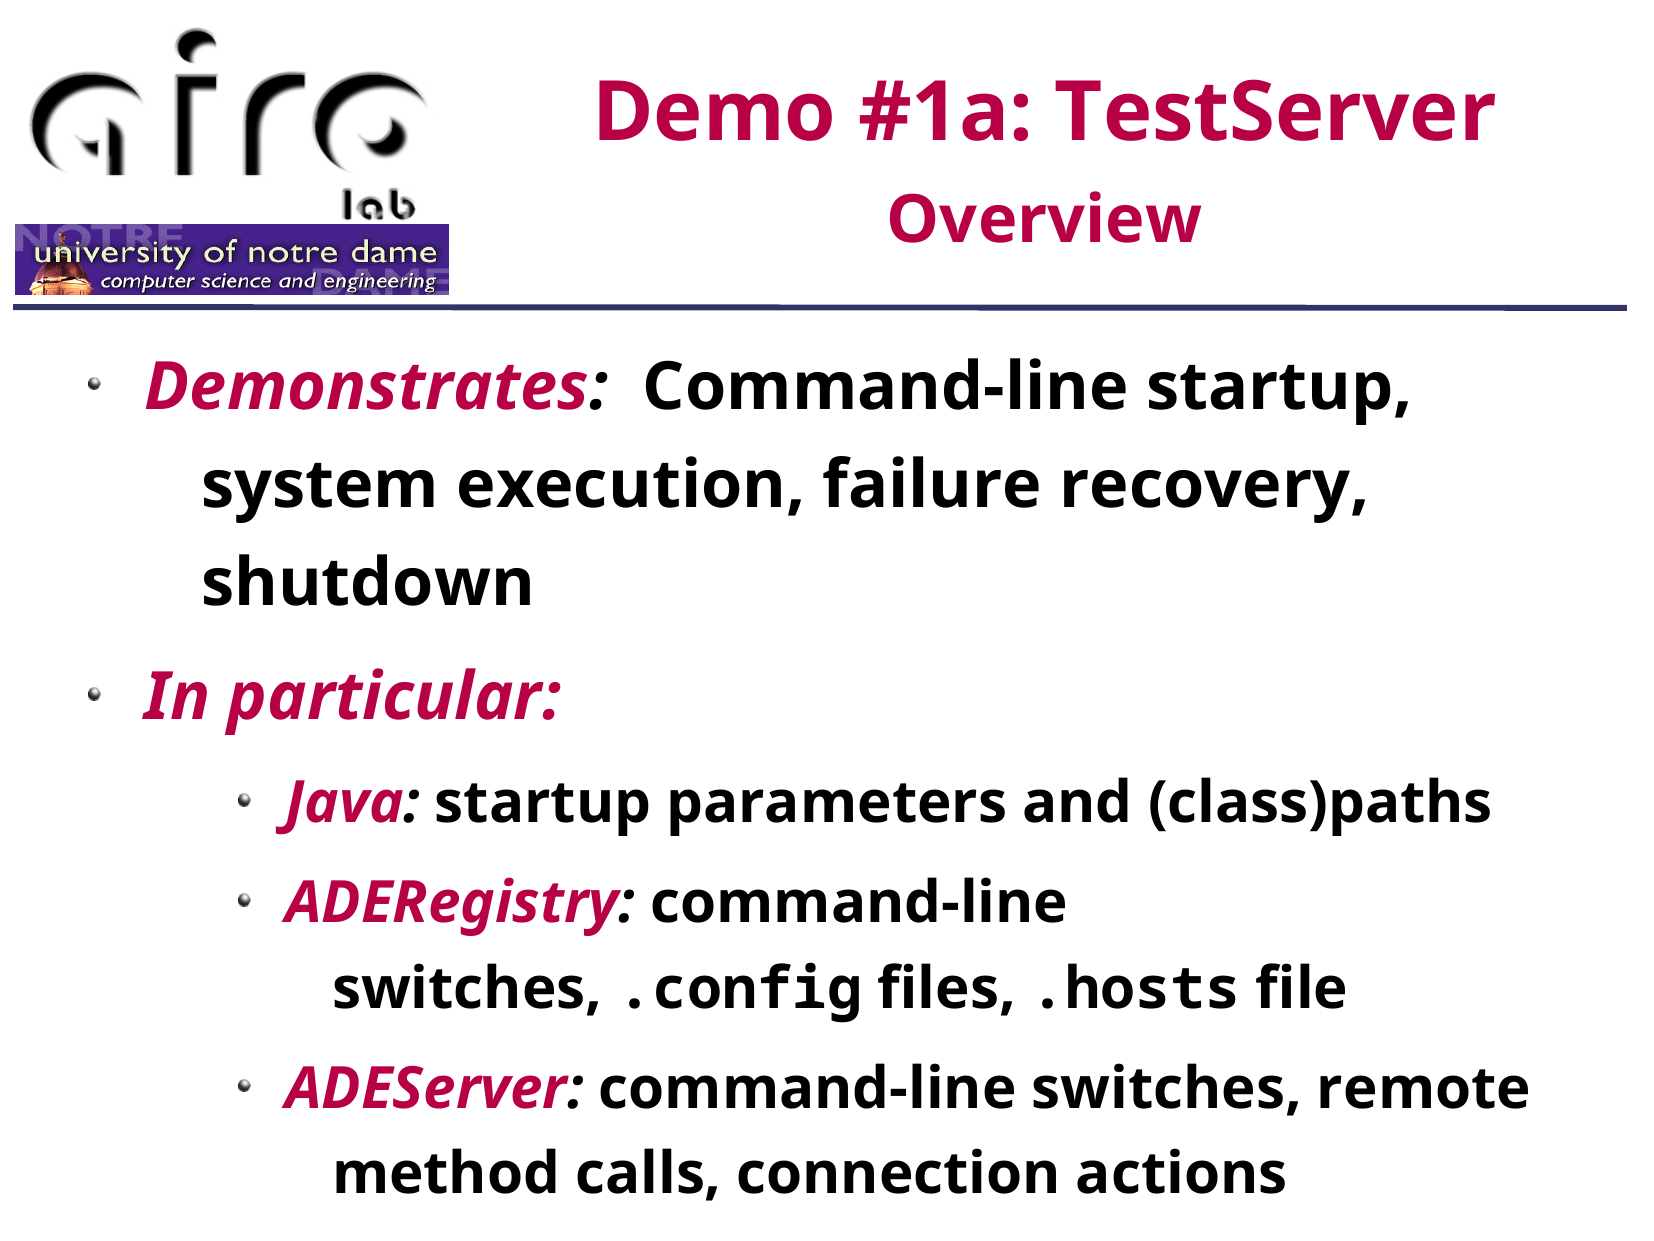

# Demo #1a: TestServer Overview
Demonstrates: Command-line startup, system execution, failure recovery, shutdown
In particular:
Java: startup parameters and (class)paths
ADERegistry: command-line switches, .config files, .hosts file
ADEServer: command-line switches, remote method calls, connection actions